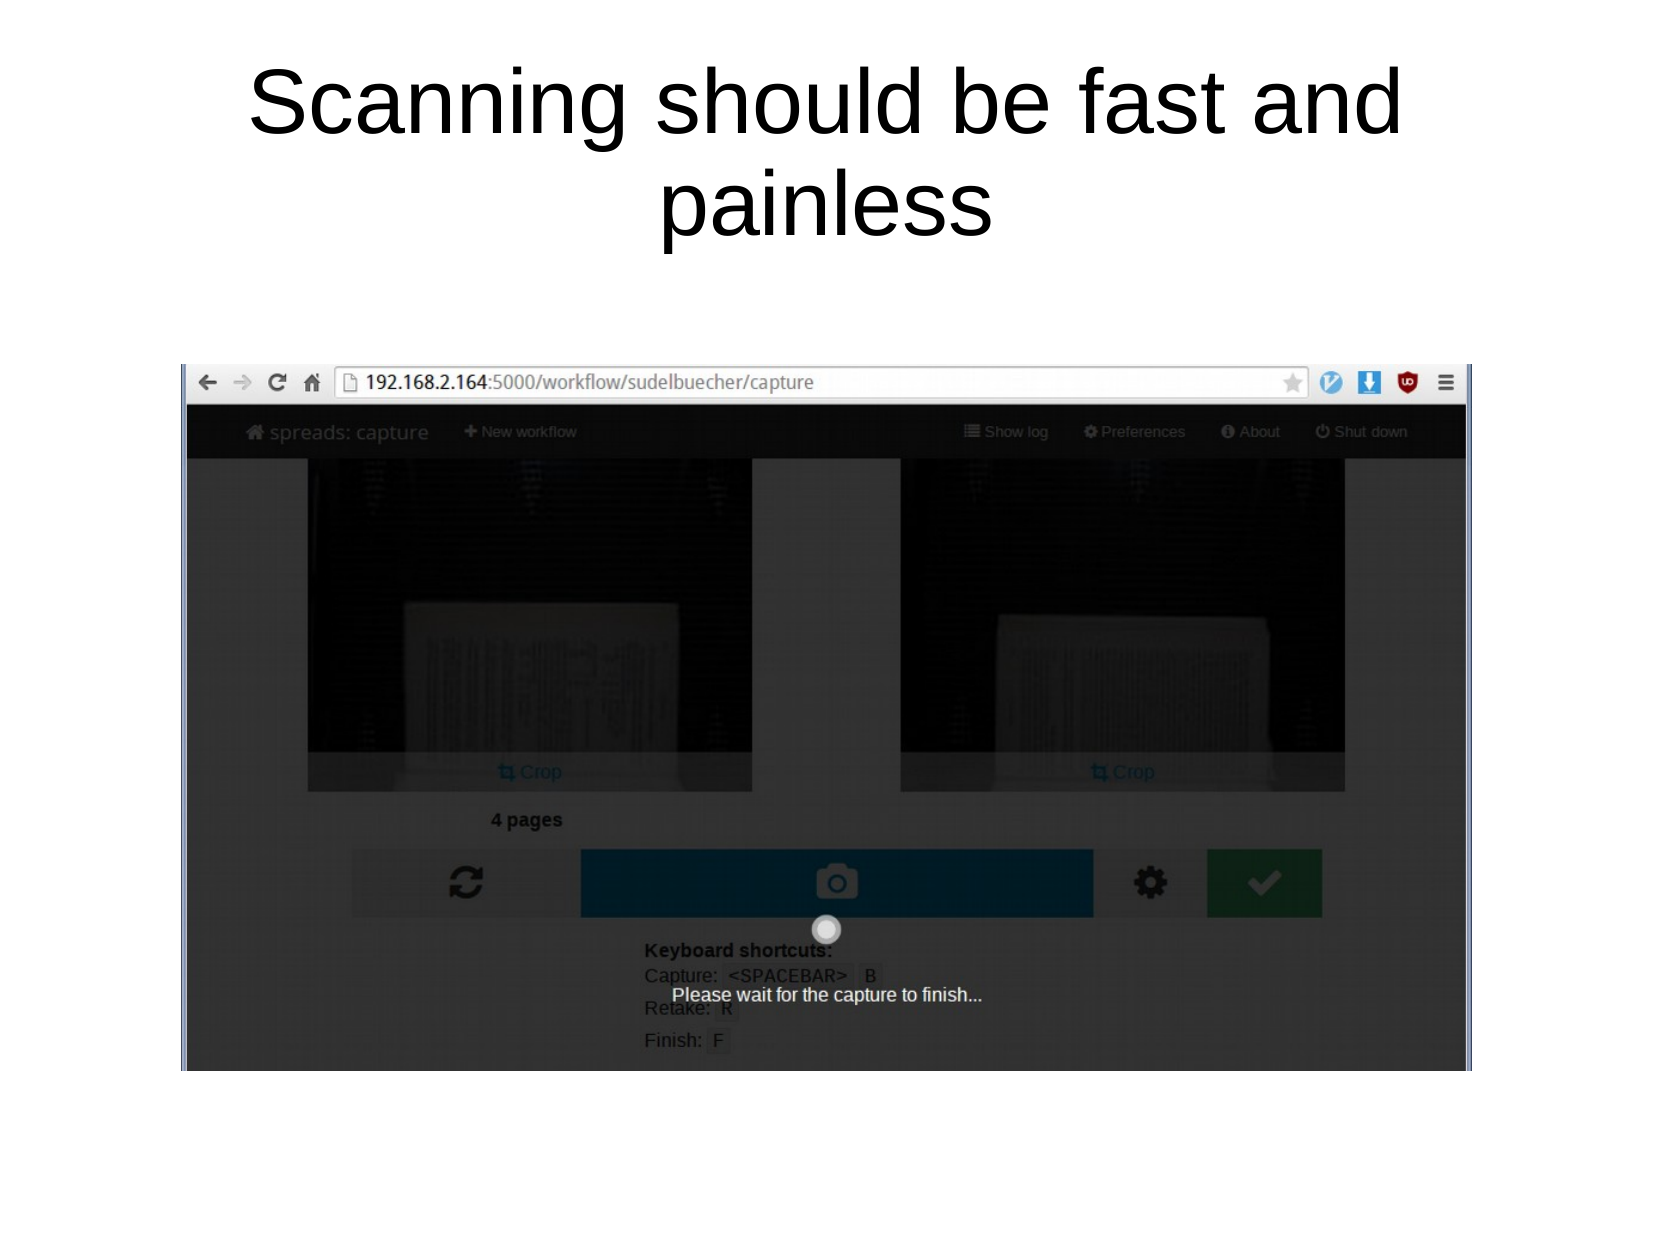

# Scanning should be fast and painless